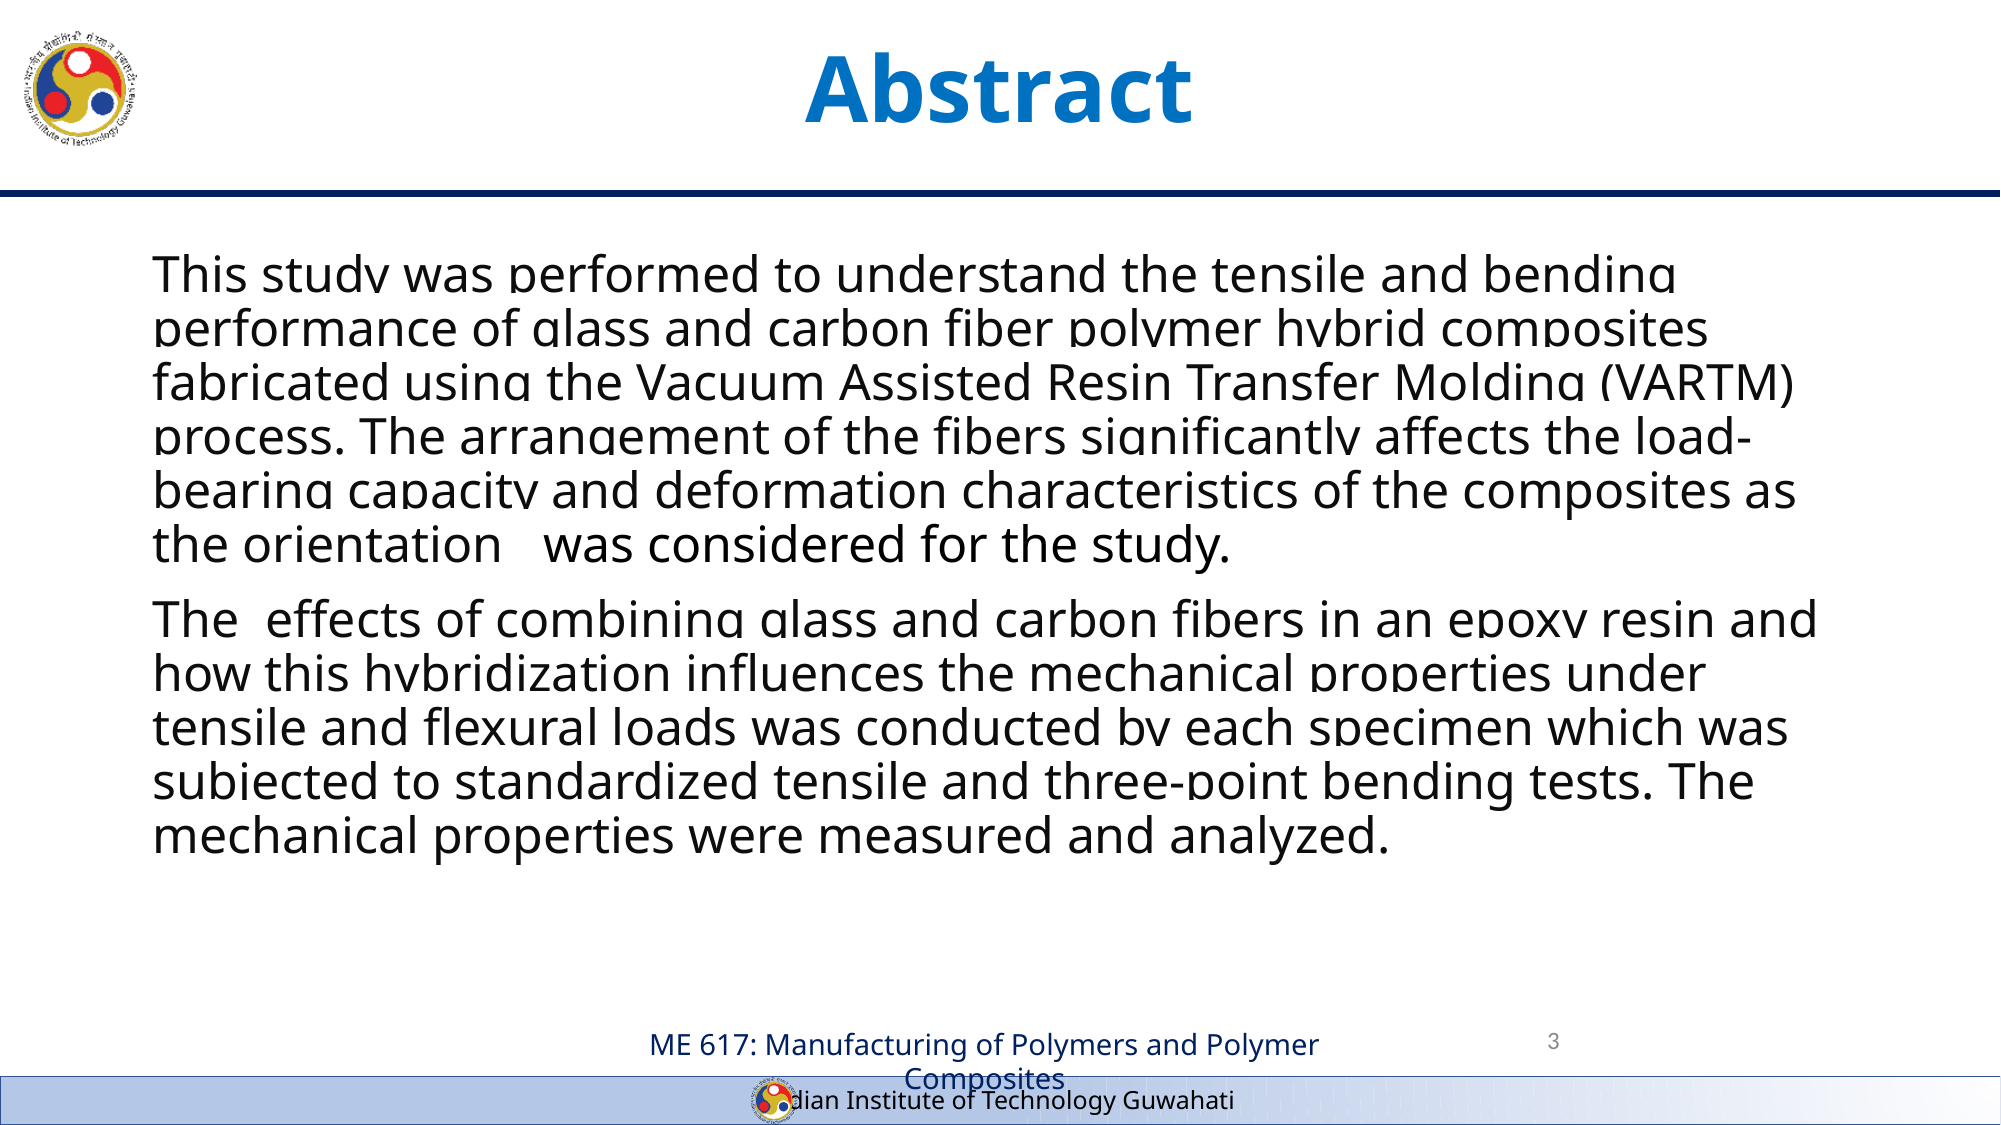

# Abstract
This study was performed to understand the tensile and bending performance of glass and carbon fiber polymer hybrid composites fabricated using the Vacuum Assisted Resin Transfer Molding (VARTM) process. The arrangement of the fibers significantly affects the load-bearing capacity and deformation characteristics of the composites as the orientation was considered for the study.
The effects of combining glass and carbon fibers in an epoxy resin and how this hybridization influences the mechanical properties under tensile and flexural loads was conducted by each specimen which was subjected to standardized tensile and three-point bending tests. The mechanical properties were measured and analyzed.